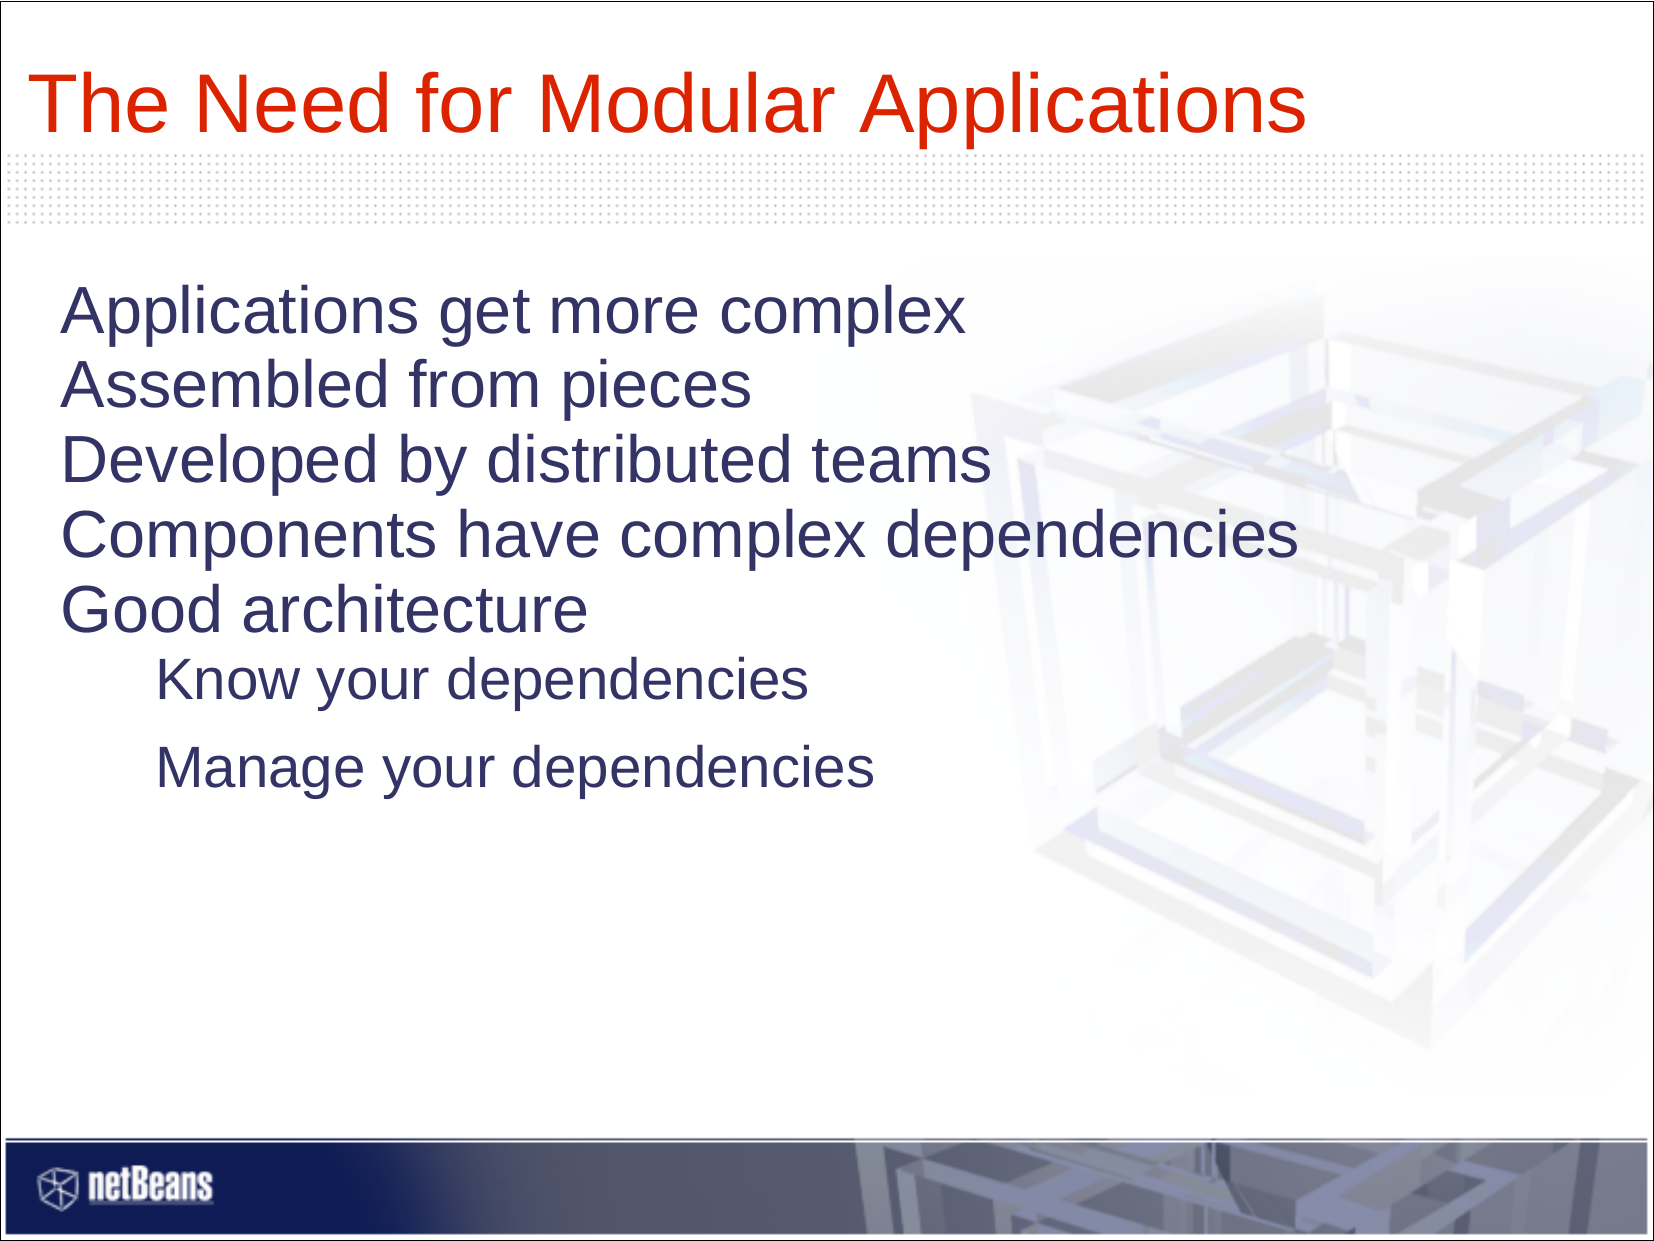

# The Need for Modular Applications
Applications get more complex
Assembled from pieces
Developed by distributed teams
Components have complex dependencies
Good architecture
Know your dependencies
Manage your dependencies